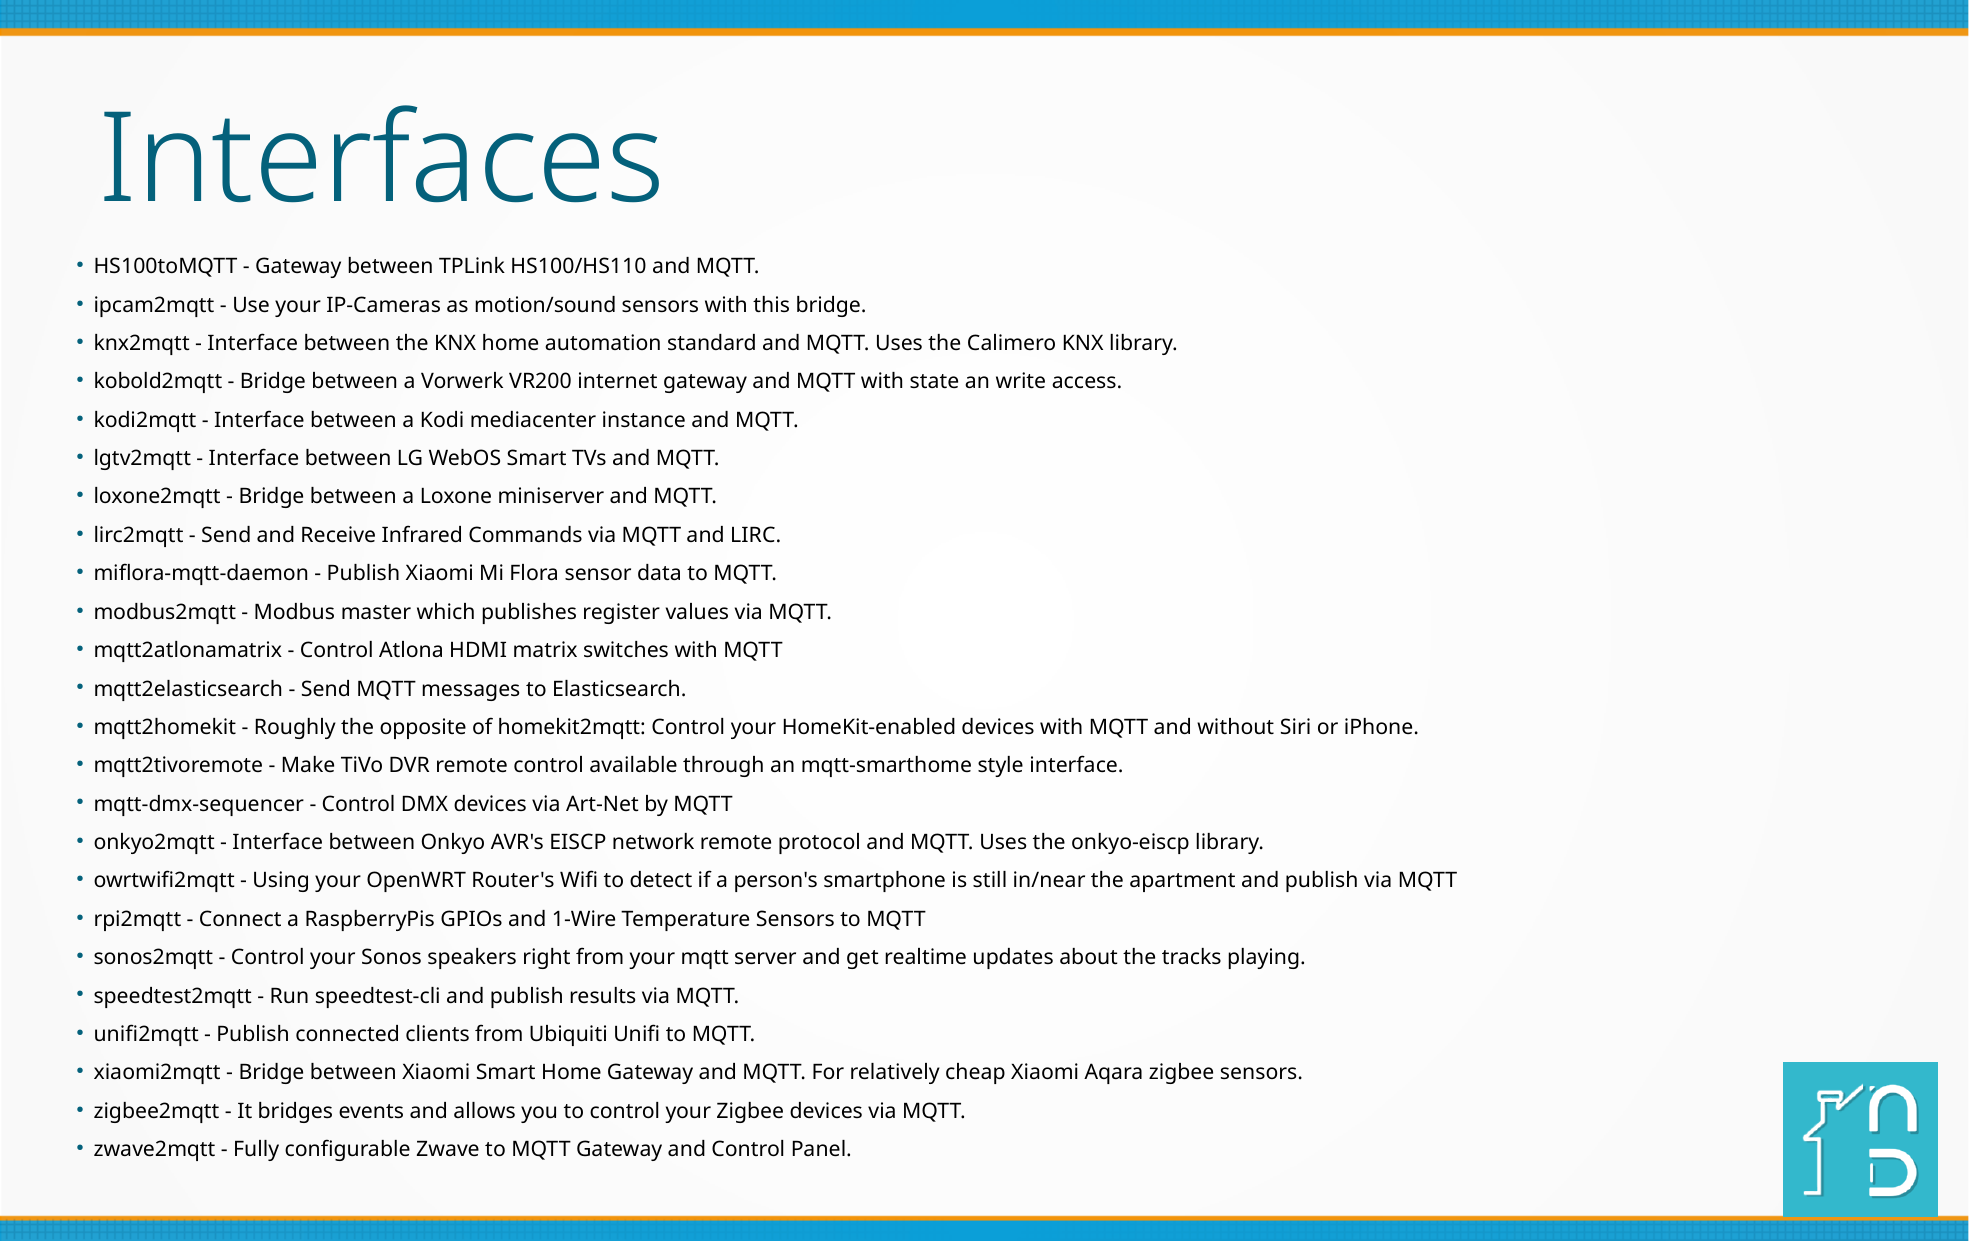

# Interfaces
HS100toMQTT - Gateway between TPLink HS100/HS110 and MQTT.
ipcam2mqtt - Use your IP-Cameras as motion/sound sensors with this bridge.
knx2mqtt - Interface between the KNX home automation standard and MQTT. Uses the Calimero KNX library.
kobold2mqtt - Bridge between a Vorwerk VR200 internet gateway and MQTT with state an write access.
kodi2mqtt - Interface between a Kodi mediacenter instance and MQTT.
lgtv2mqtt - Interface between LG WebOS Smart TVs and MQTT.
loxone2mqtt - Bridge between a Loxone miniserver and MQTT.
lirc2mqtt - Send and Receive Infrared Commands via MQTT and LIRC.
miflora-mqtt-daemon - Publish Xiaomi Mi Flora sensor data to MQTT.
modbus2mqtt - Modbus master which publishes register values via MQTT.
mqtt2atlonamatrix - Control Atlona HDMI matrix switches with MQTT
mqtt2elasticsearch - Send MQTT messages to Elasticsearch.
mqtt2homekit - Roughly the opposite of homekit2mqtt: Control your HomeKit-enabled devices with MQTT and without Siri or iPhone.
mqtt2tivoremote - Make TiVo DVR remote control available through an mqtt-smarthome style interface.
mqtt-dmx-sequencer - Control DMX devices via Art-Net by MQTT
onkyo2mqtt - Interface between Onkyo AVR's EISCP network remote protocol and MQTT. Uses the onkyo-eiscp library.
owrtwifi2mqtt - Using your OpenWRT Router's Wifi to detect if a person's smartphone is still in/near the apartment and publish via MQTT
rpi2mqtt - Connect a RaspberryPis GPIOs and 1-Wire Temperature Sensors to MQTT
sonos2mqtt - Control your Sonos speakers right from your mqtt server and get realtime updates about the tracks playing.
speedtest2mqtt - Run speedtest-cli and publish results via MQTT.
unifi2mqtt - Publish connected clients from Ubiquiti Unifi to MQTT.
xiaomi2mqtt - Bridge between Xiaomi Smart Home Gateway and MQTT. For relatively cheap Xiaomi Aqara zigbee sensors.
zigbee2mqtt - It bridges events and allows you to control your Zigbee devices via MQTT.
zwave2mqtt - Fully configurable Zwave to MQTT Gateway and Control Panel.